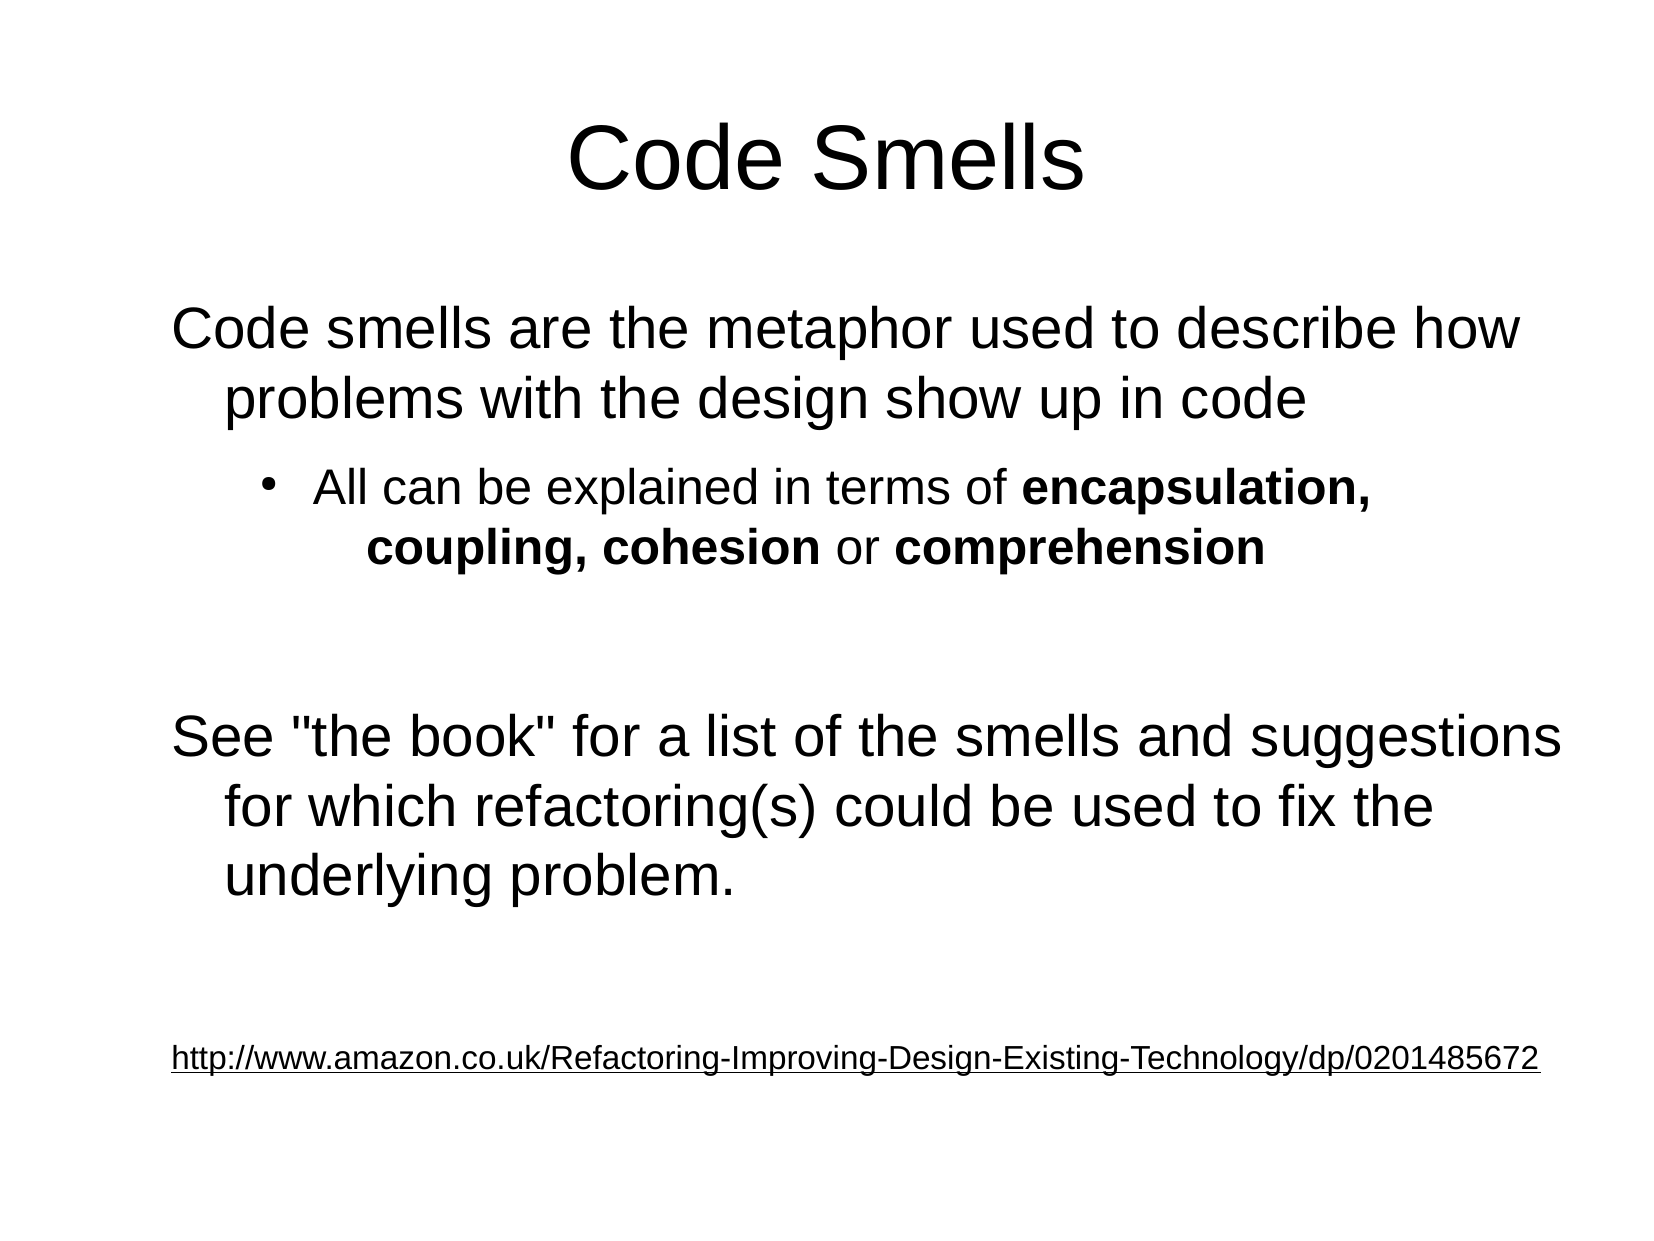

# Code Smells
Code smells are the metaphor used to describe how problems with the design show up in code
All can be explained in terms of encapsulation, coupling, cohesion or comprehension
See "the book" for a list of the smells and suggestions for which refactoring(s) could be used to fix the underlying problem.
http://www.amazon.co.uk/Refactoring-Improving-Design-Existing-Technology/dp/0201485672